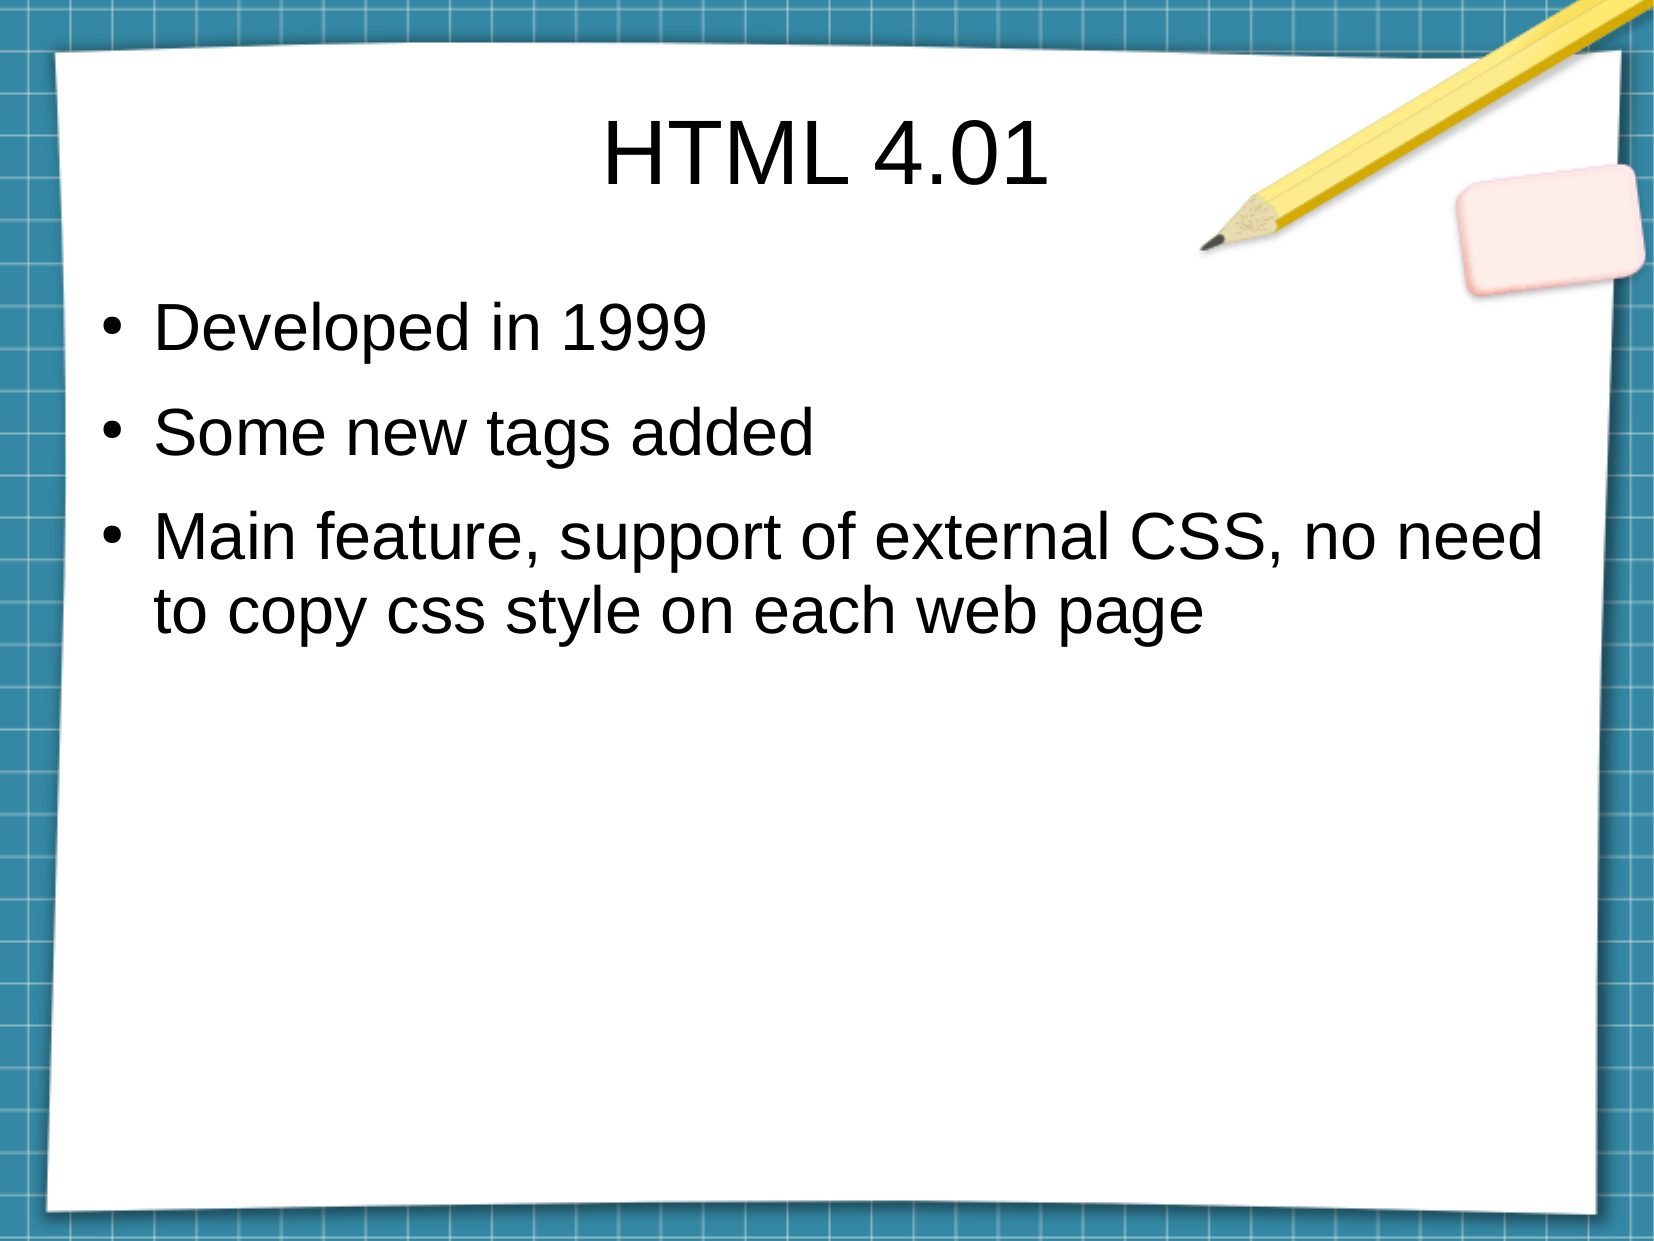

# HTML 4.01
Developed in 1999
Some new tags added
Main feature, support of external CSS, no need to copy css style on each web page